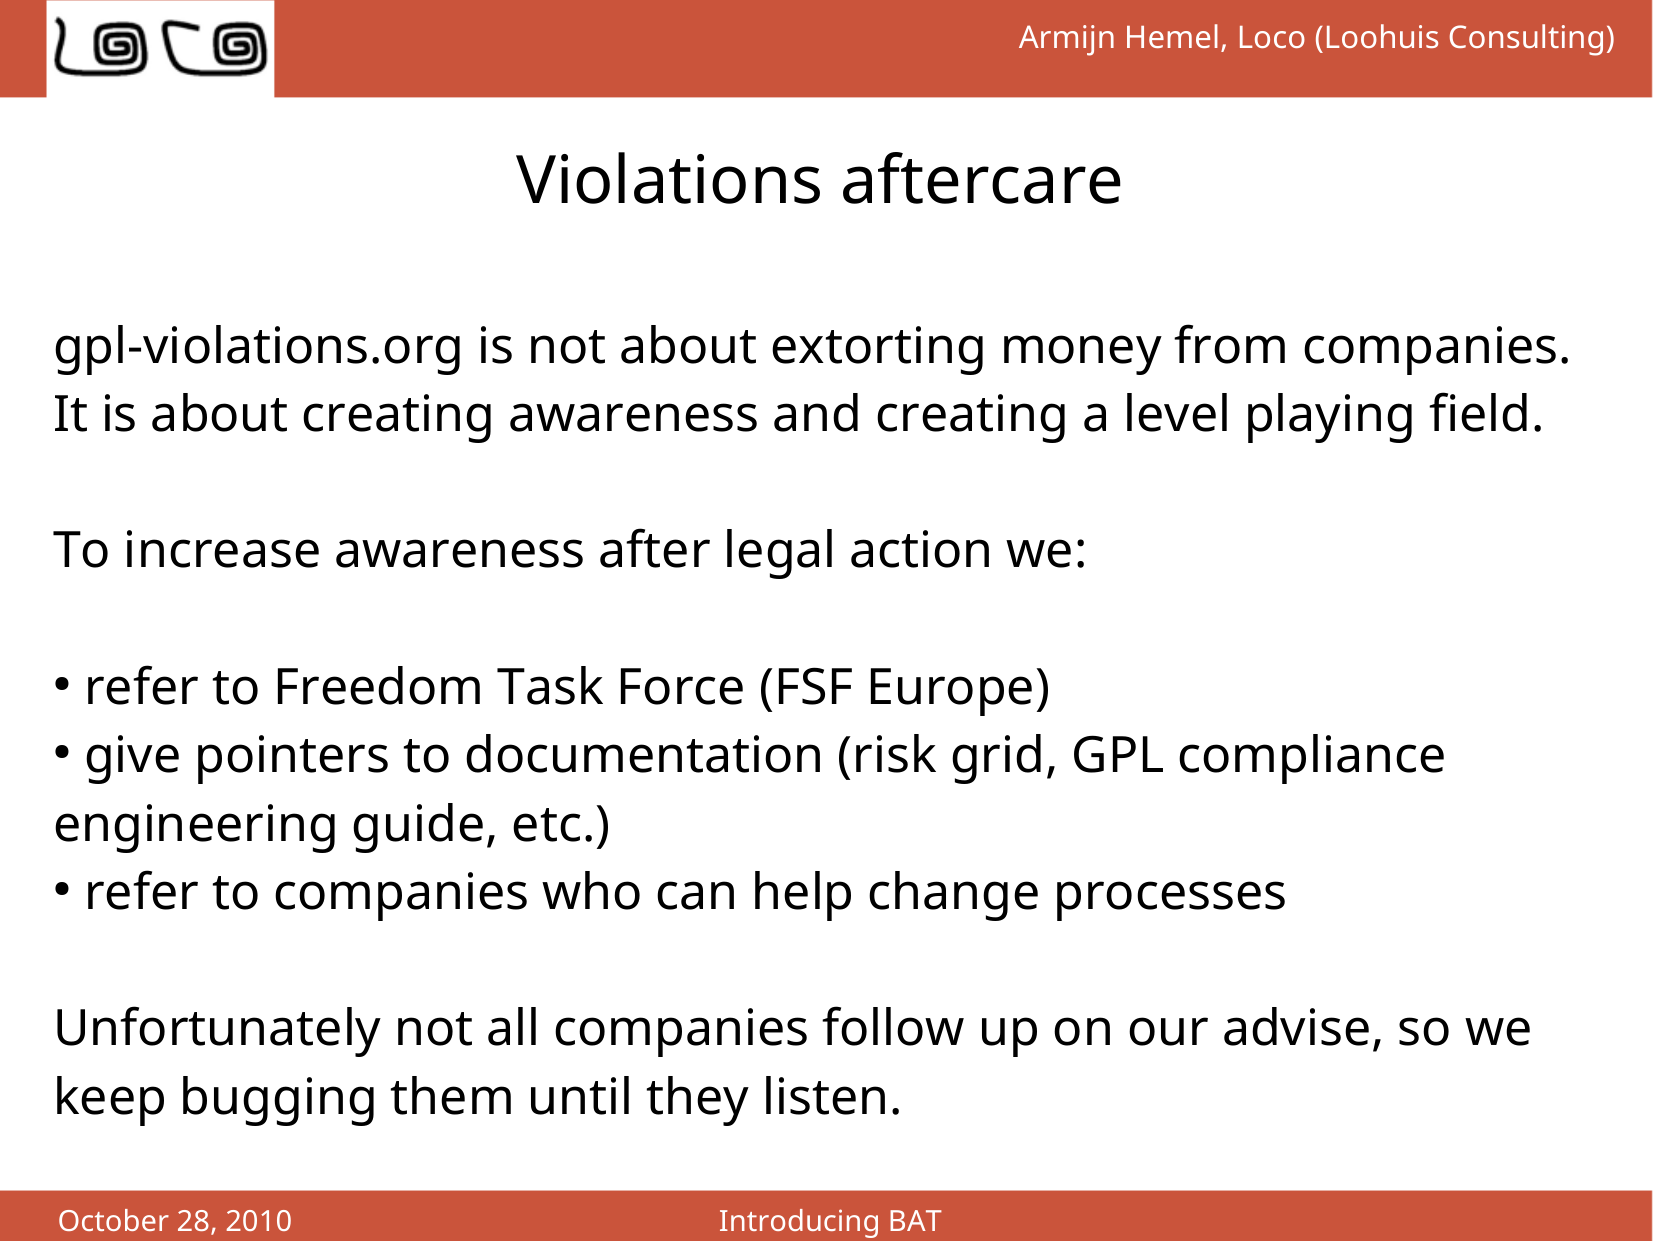

# Violations aftercare
gpl-violations.org is not about extorting money from companies. It is about creating awareness and creating a level playing field.
To increase awareness after legal action we:
 refer to Freedom Task Force (FSF Europe)
 give pointers to documentation (risk grid, GPL compliance engineering guide, etc.)
 refer to companies who can help change processes
Unfortunately not all companies follow up on our advise, so we keep bugging them until they listen.
Comet: practical solution or crutch?